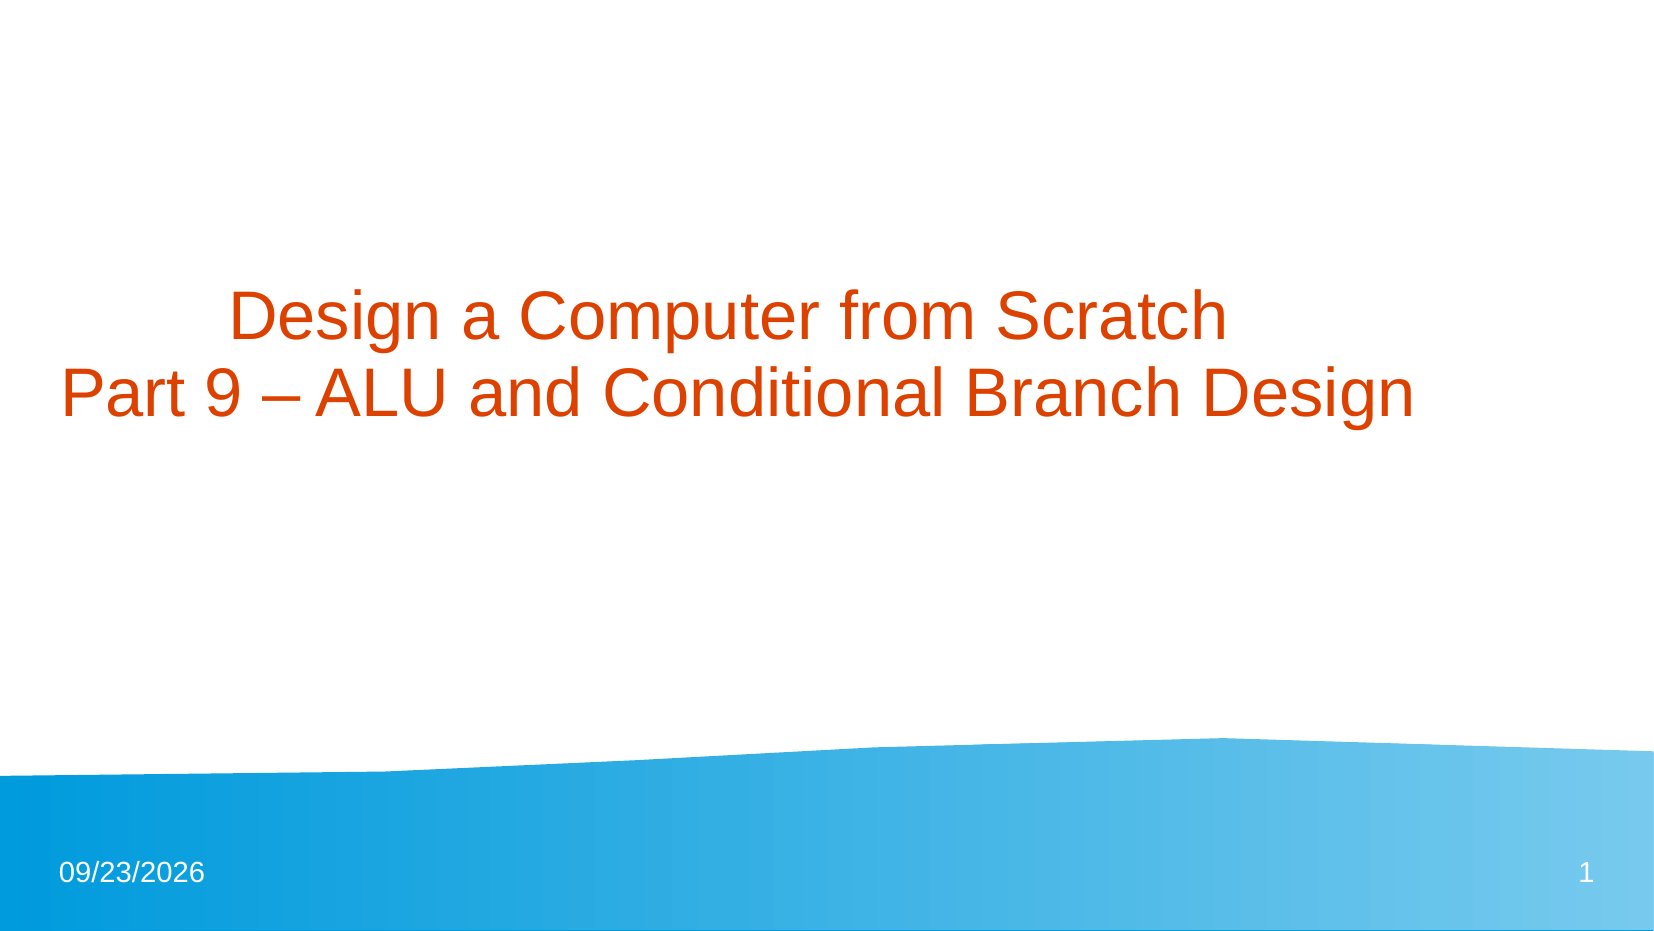

# Design a Computer from Scratch Part 9 – ALU and Conditional Branch Design